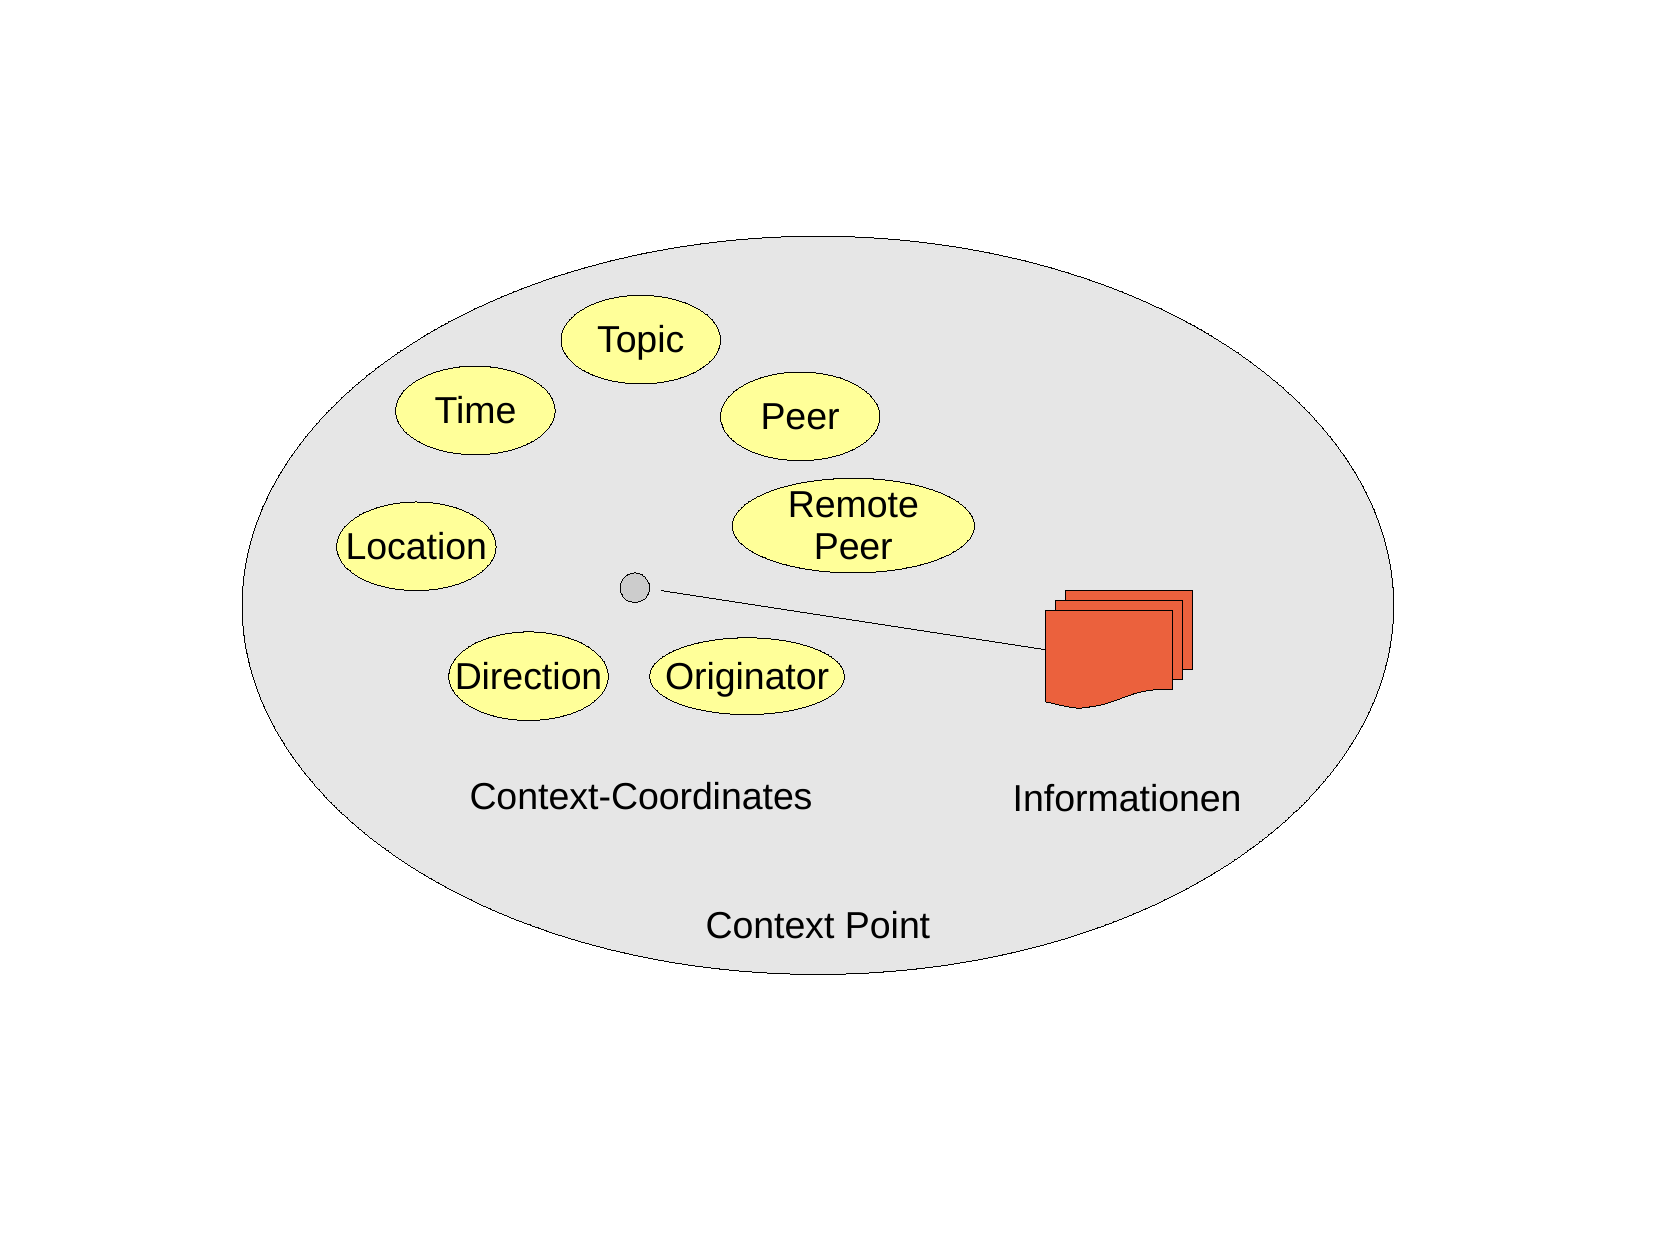

Topic
Time
Peer
Remote
Peer
Location
Direction
Originator
Context-Coordinates
Informationen
Context Point